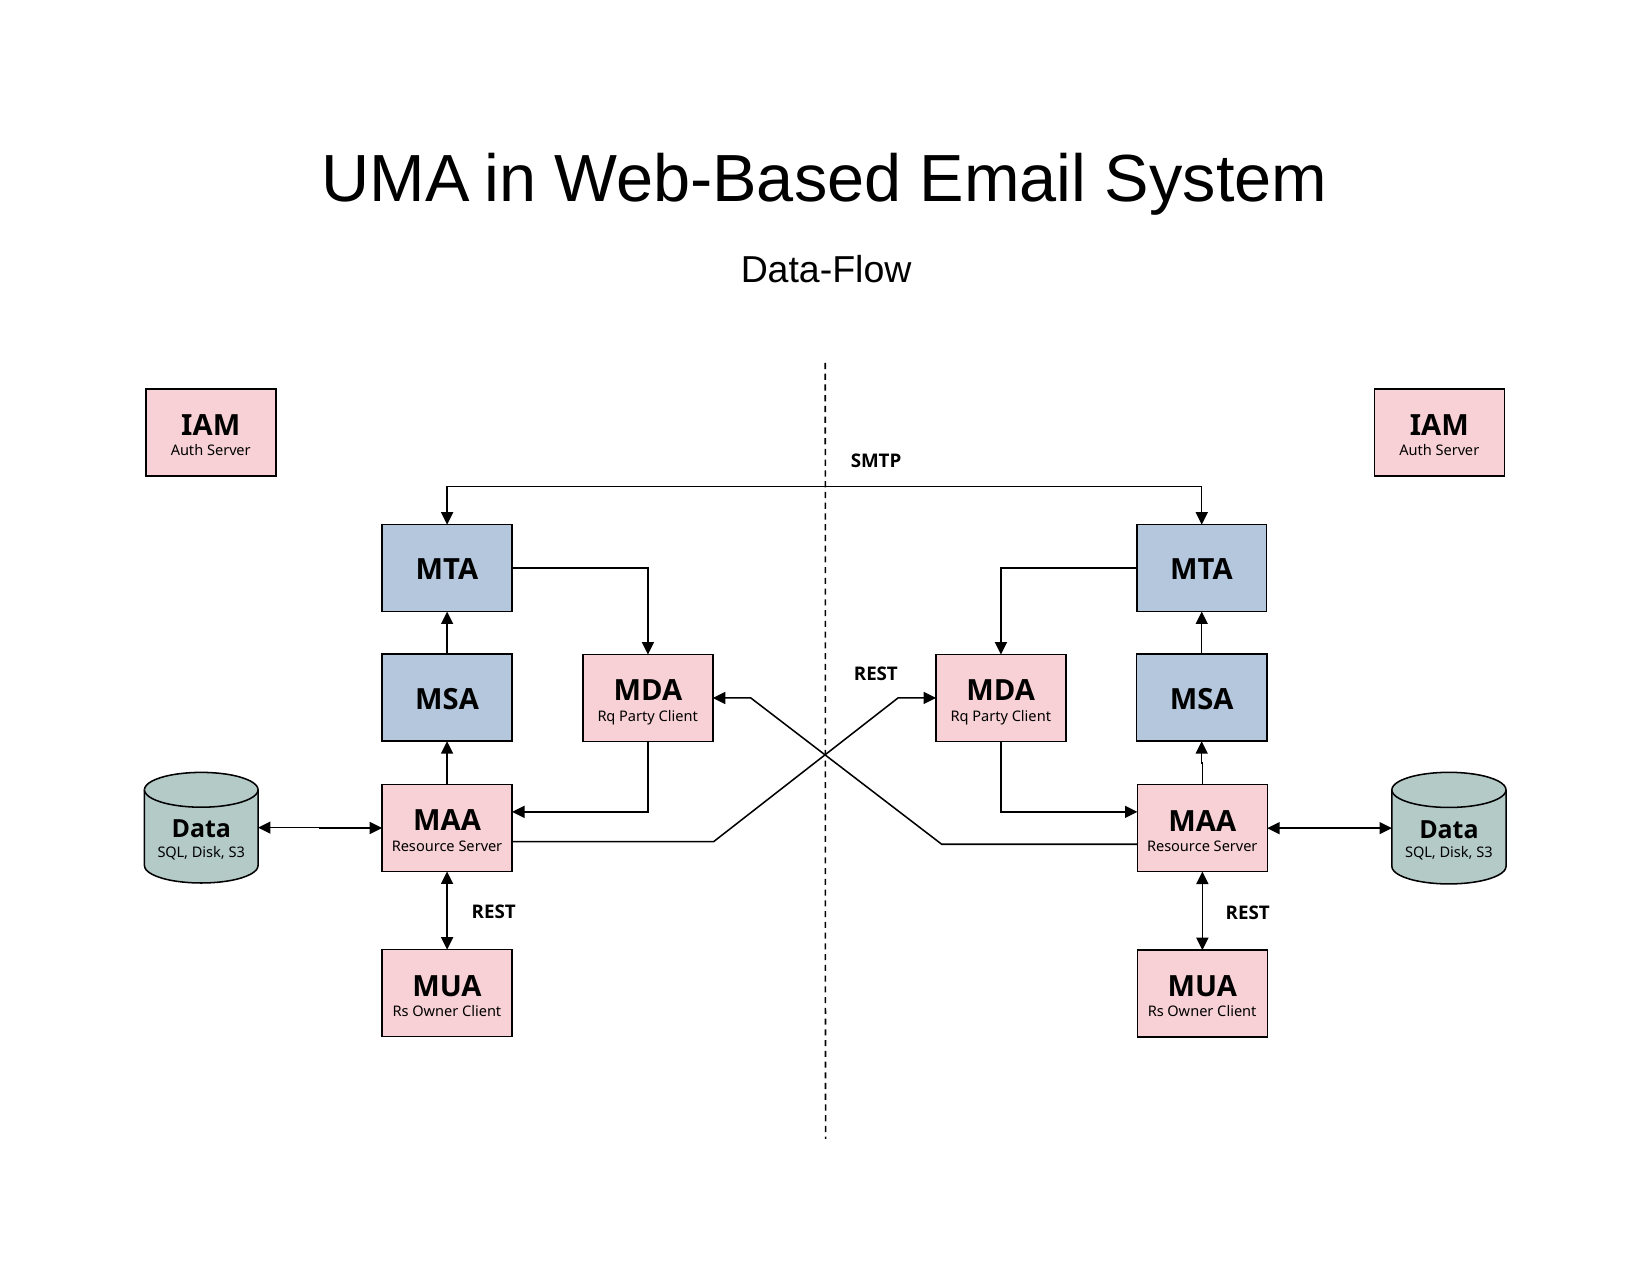

UMA in Web-Based Email System
Data-Flow
IAM
Auth Server
IAM
Auth Server
SMTP
MTA
MTA
MSA
MSA
REST
MDA
Rq Party Client
MDA
Rq Party Client
Data
SQL, Disk, S3
Data
SQL, Disk, S3
MAA
Resource Server
MAA
Resource Server
REST
REST
MUA
Rs Owner Client
MUA
Rs Owner Client